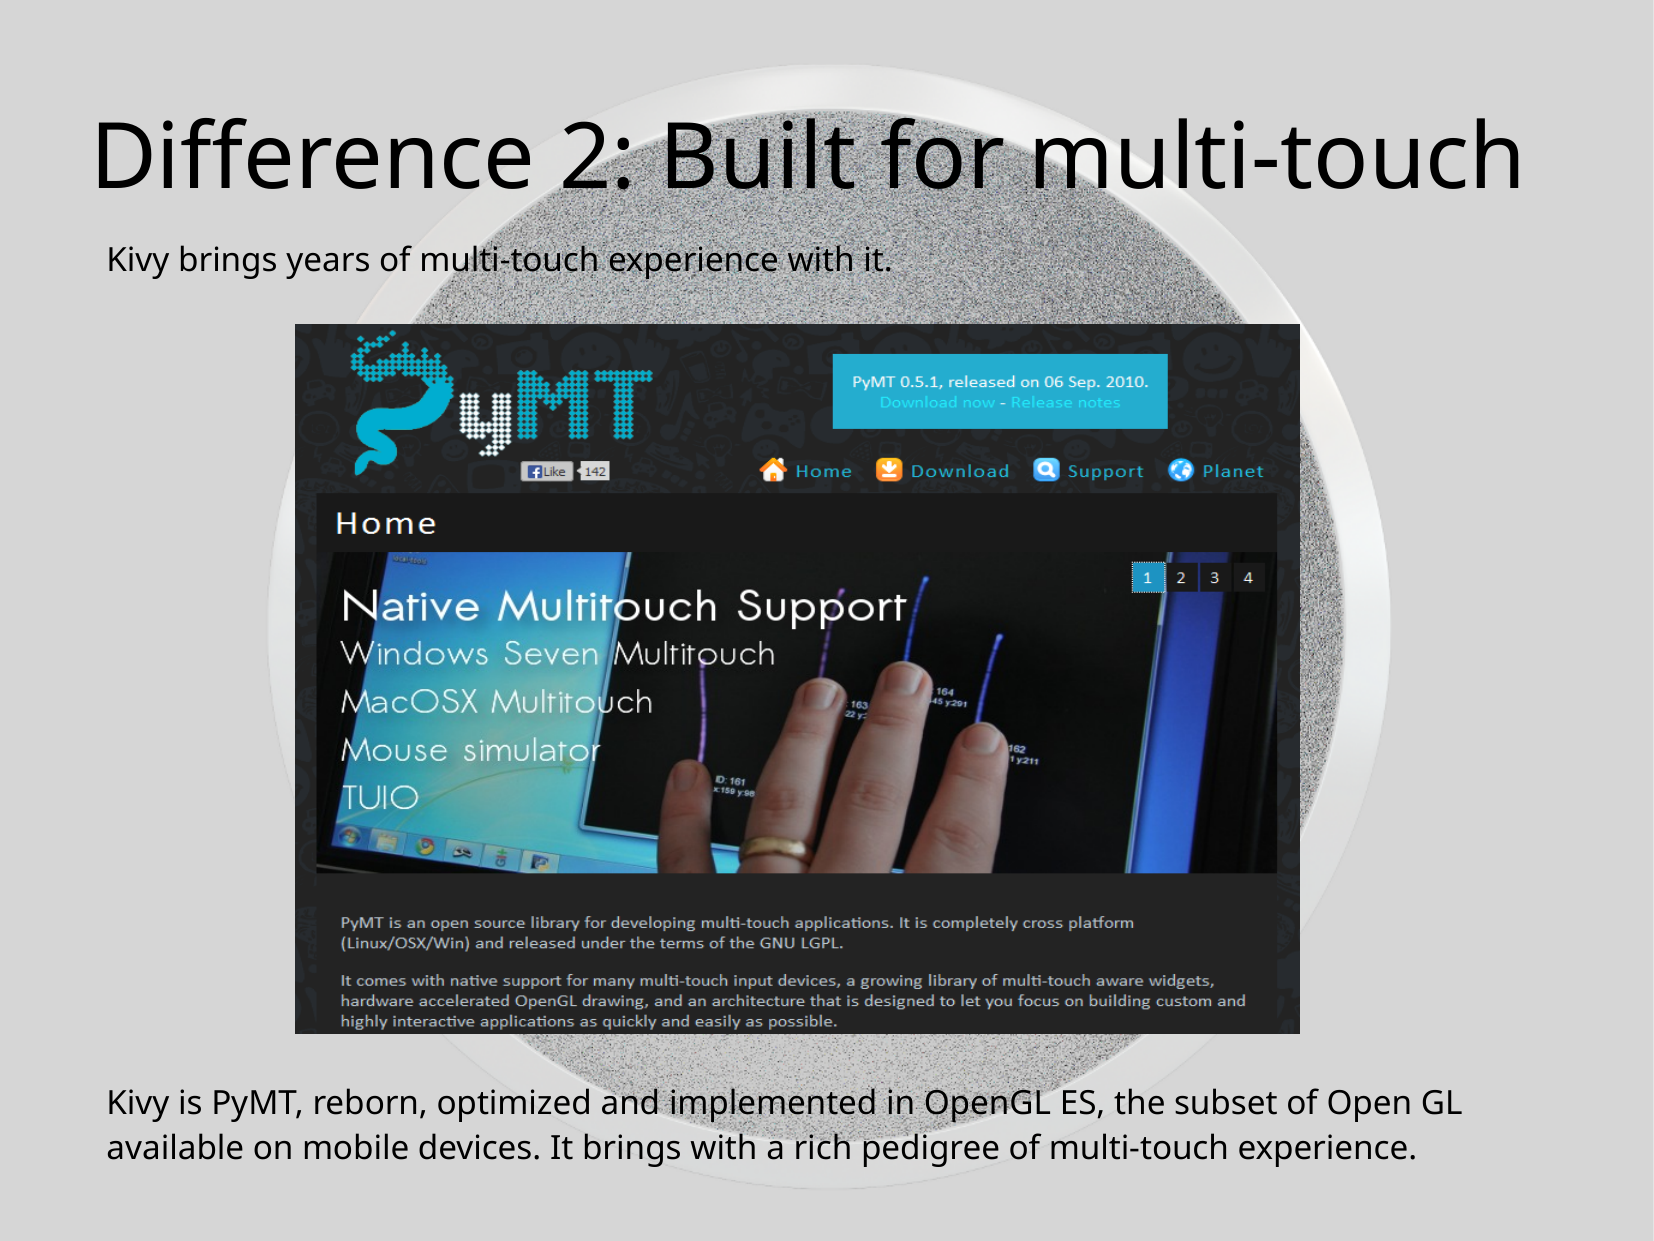

# Difference 2: Built for multi-touch
Kivy brings years of multi-touch experience with it.
Kivy is PyMT, reborn, optimized and implemented in OpenGL ES, the subset of Open GL available on mobile devices. It brings with a rich pedigree of multi-touch experience.